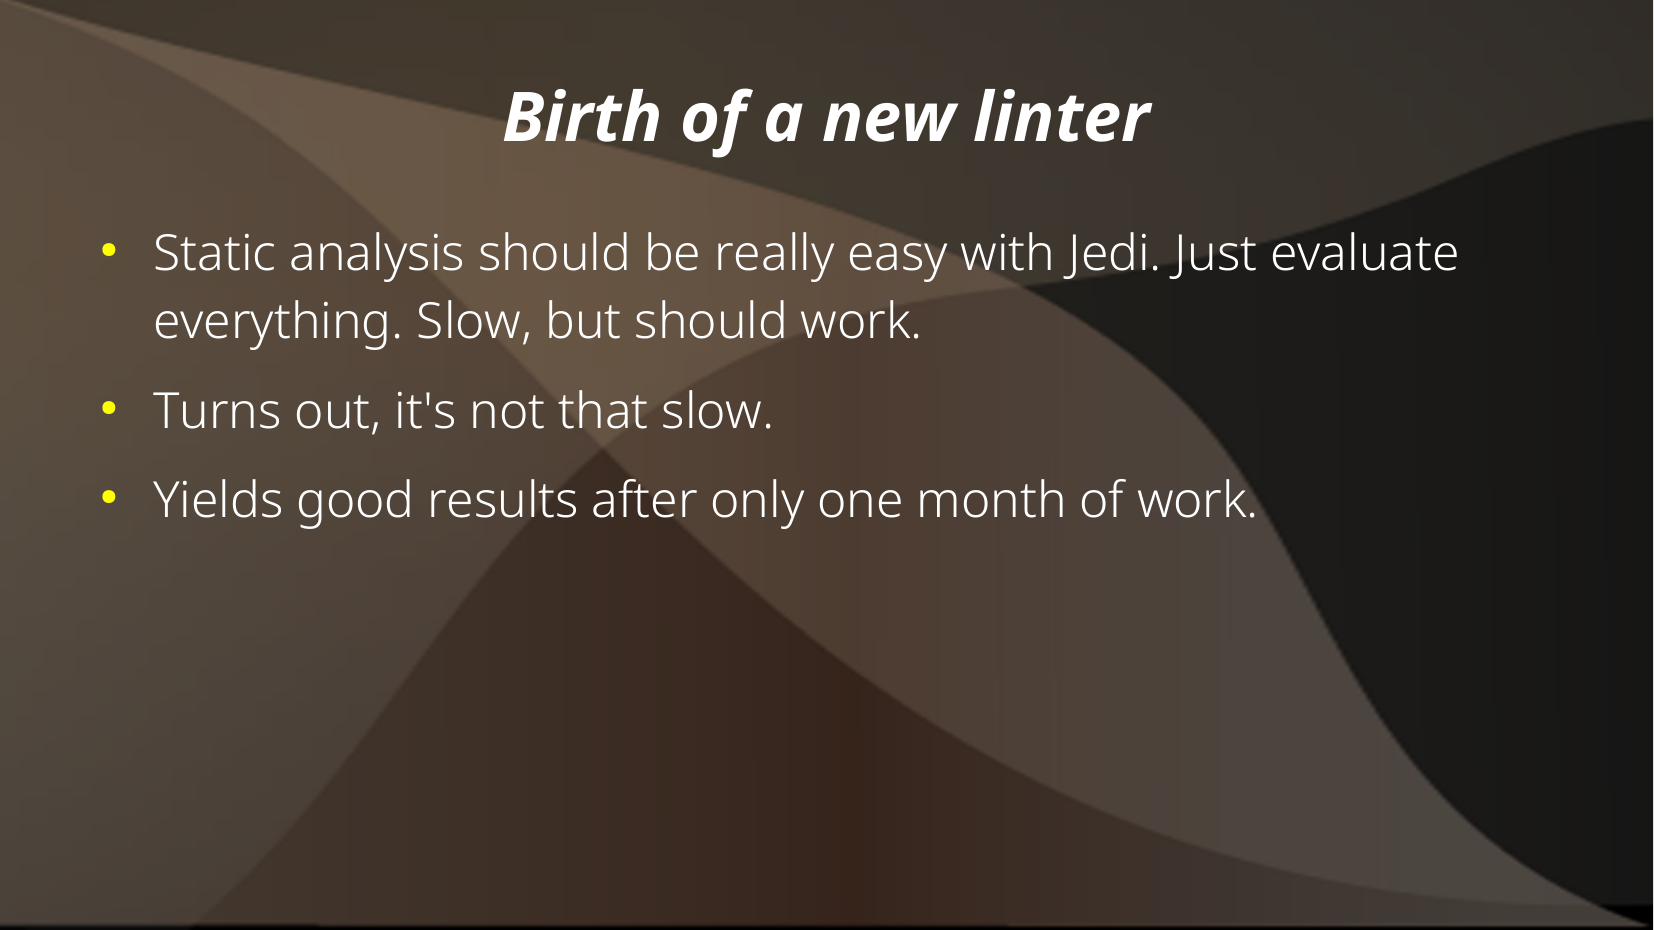

# Birth of a new linter
Static analysis should be really easy with Jedi. Just evaluate everything. Slow, but should work.
Turns out, it's not that slow.
Yields good results after only one month of work.